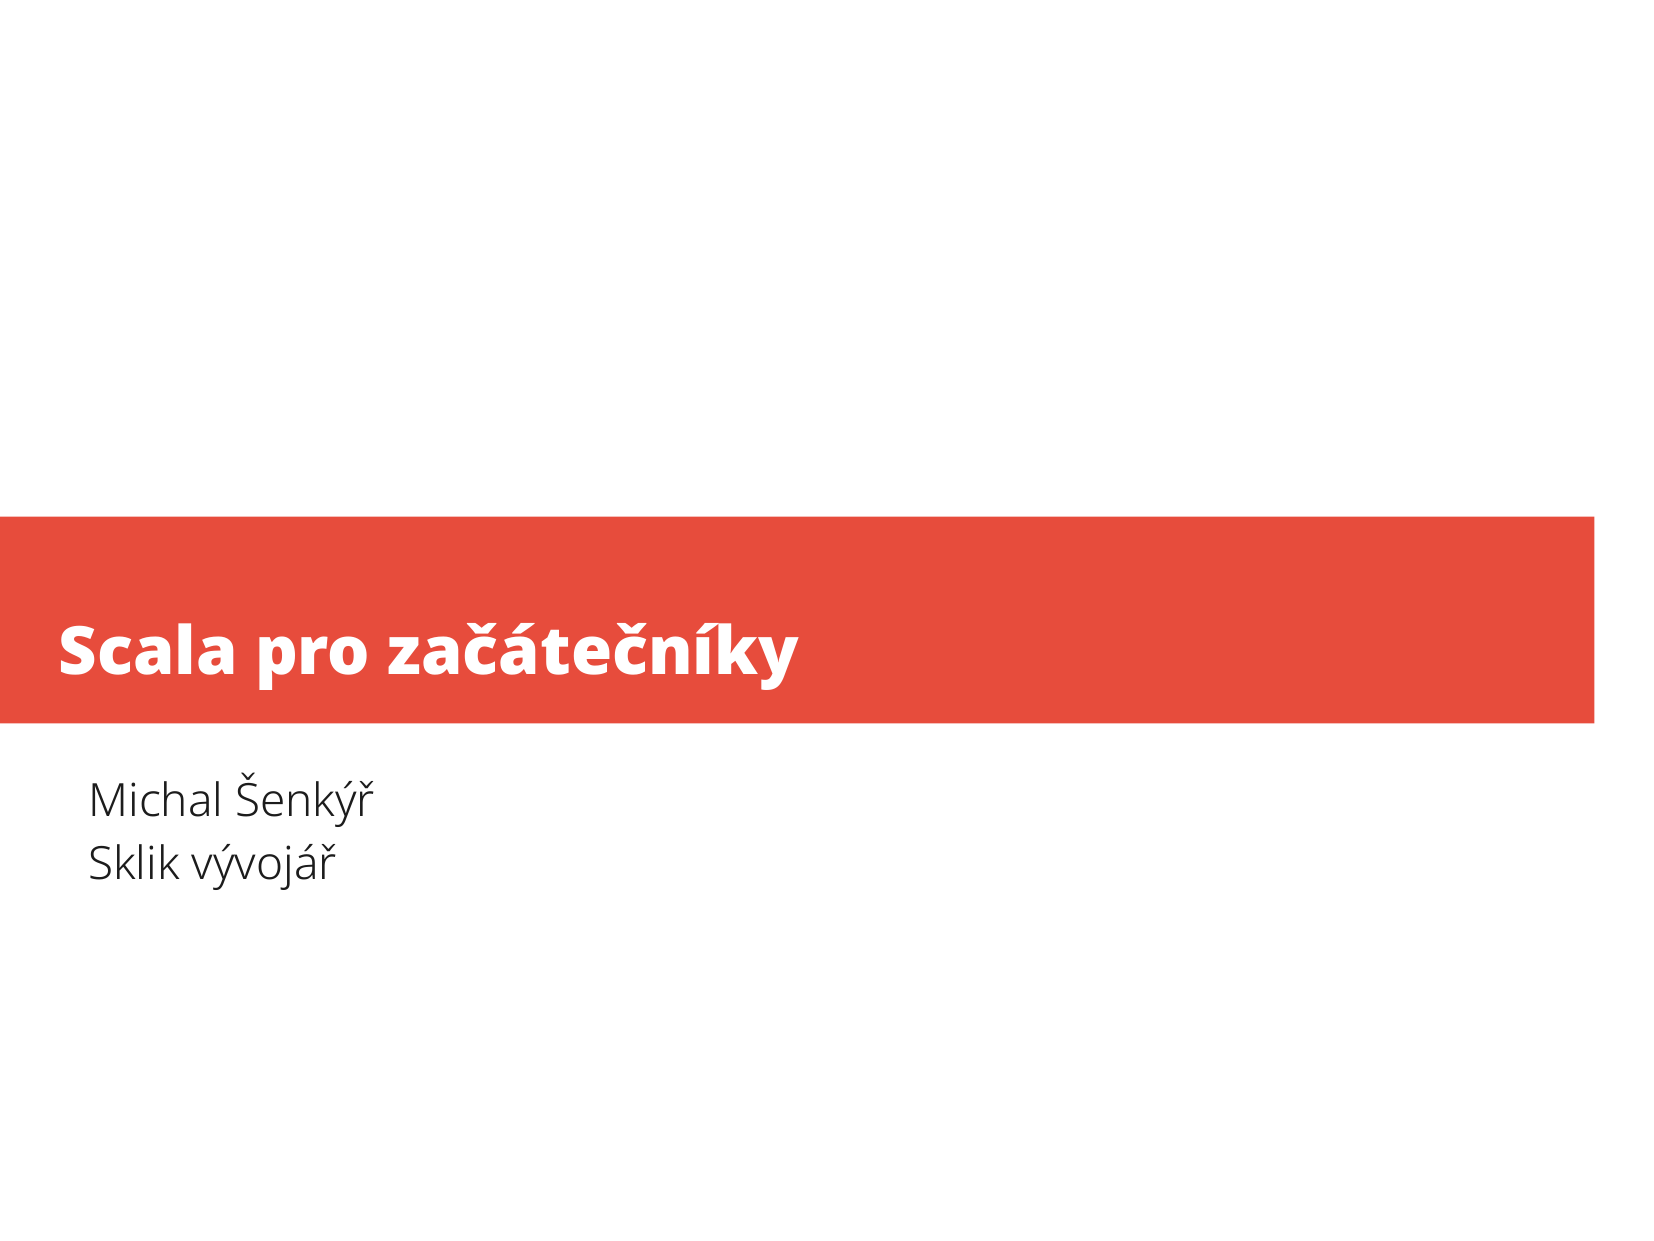

# Scala pro začátečníky
Michal Šenkýř
Sklik vývojář